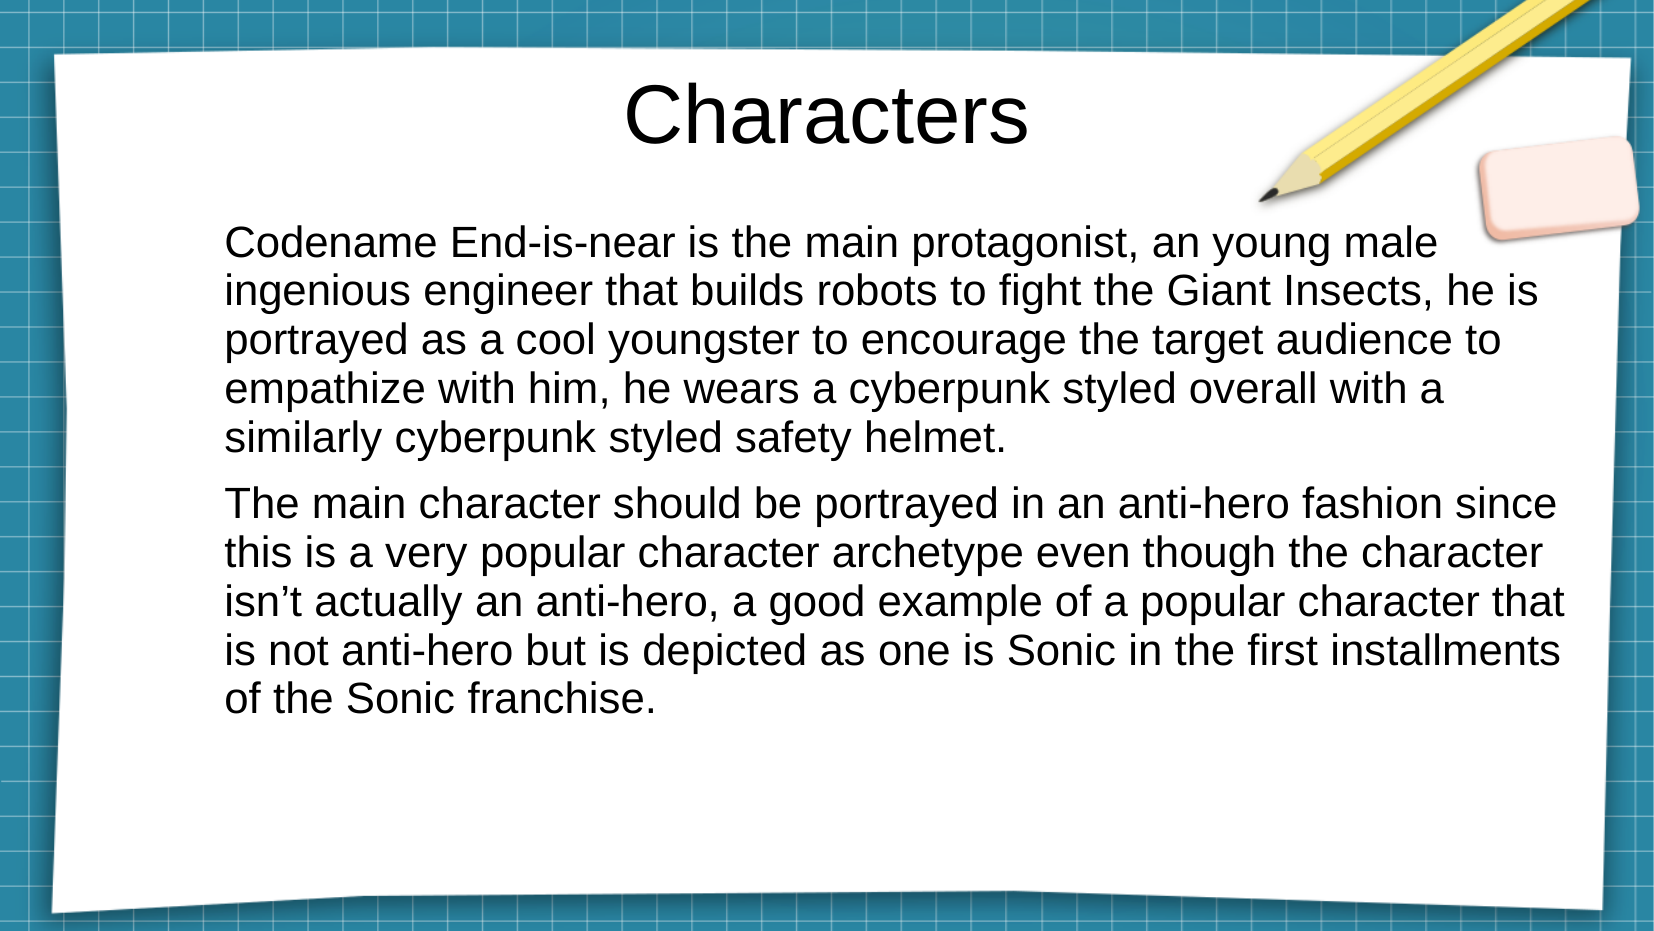

# Characters
Codename End-is-near is the main protagonist, an young male ingenious engineer that builds robots to fight the Giant Insects, he is portrayed as a cool youngster to encourage the target audience to empathize with him, he wears a cyberpunk styled overall with a similarly cyberpunk styled safety helmet.
The main character should be portrayed in an anti-hero fashion since this is a very popular character archetype even though the character isn’t actually an anti-hero, a good example of a popular character that is not anti-hero but is depicted as one is Sonic in the first installments of the Sonic franchise.